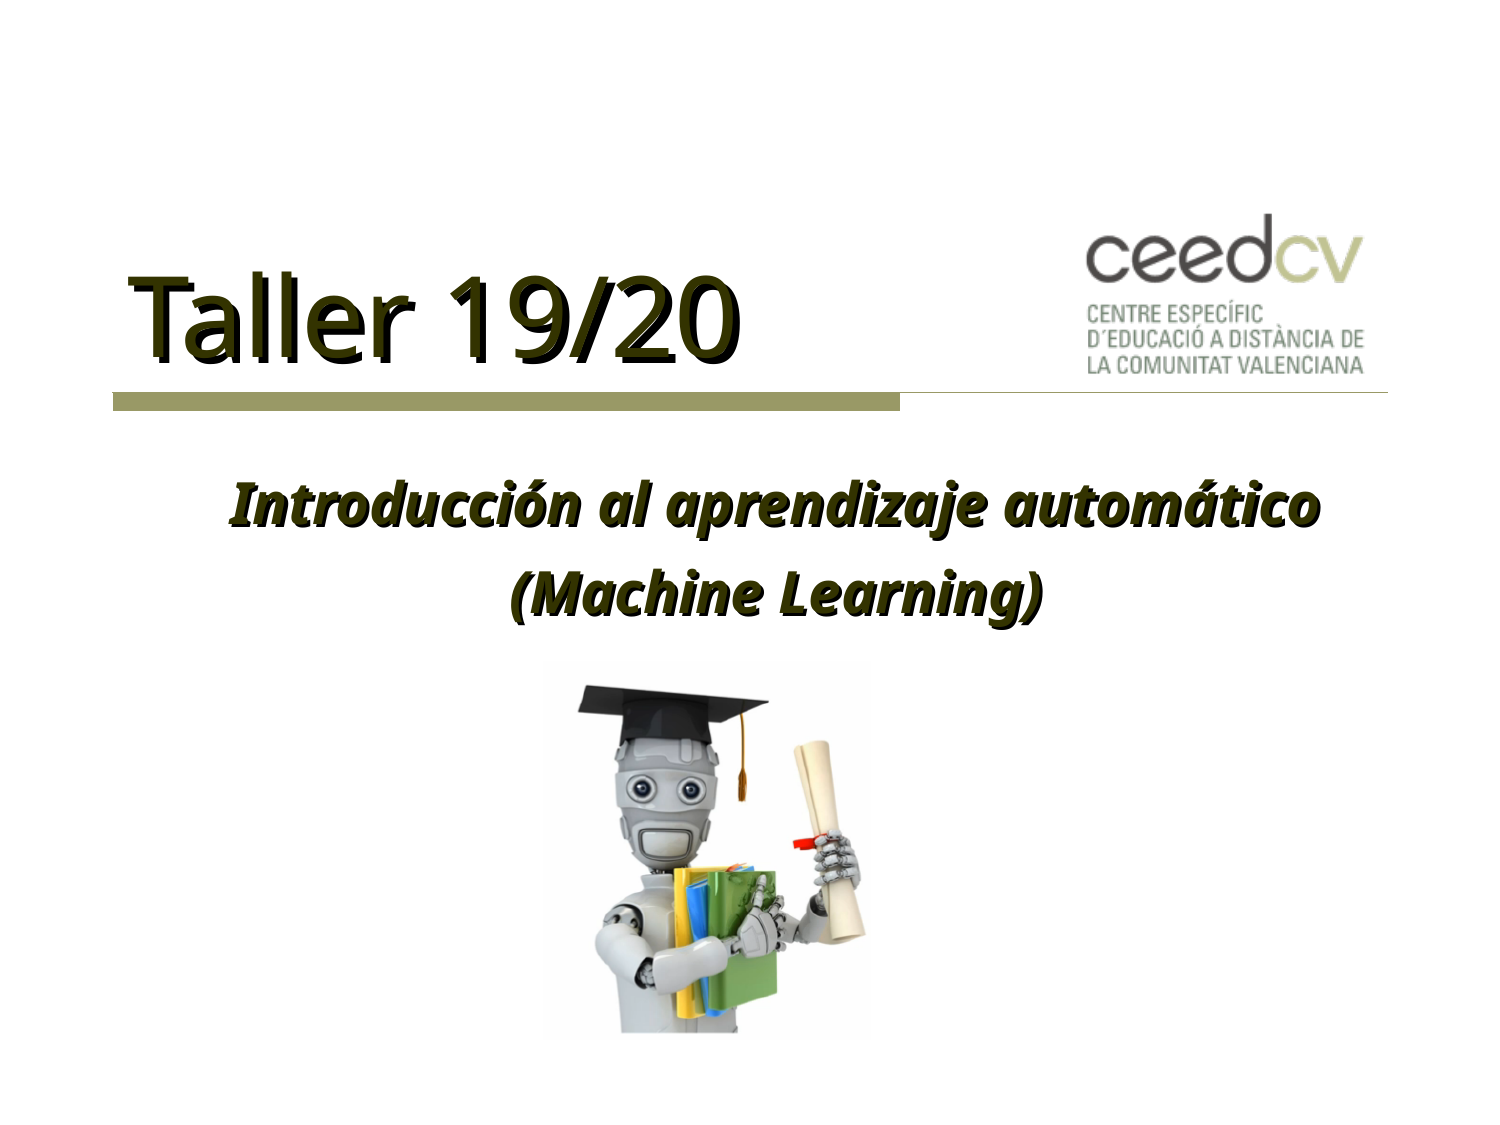

# Taller 19/20
Introducción al aprendizaje automático
(Machine Learning)